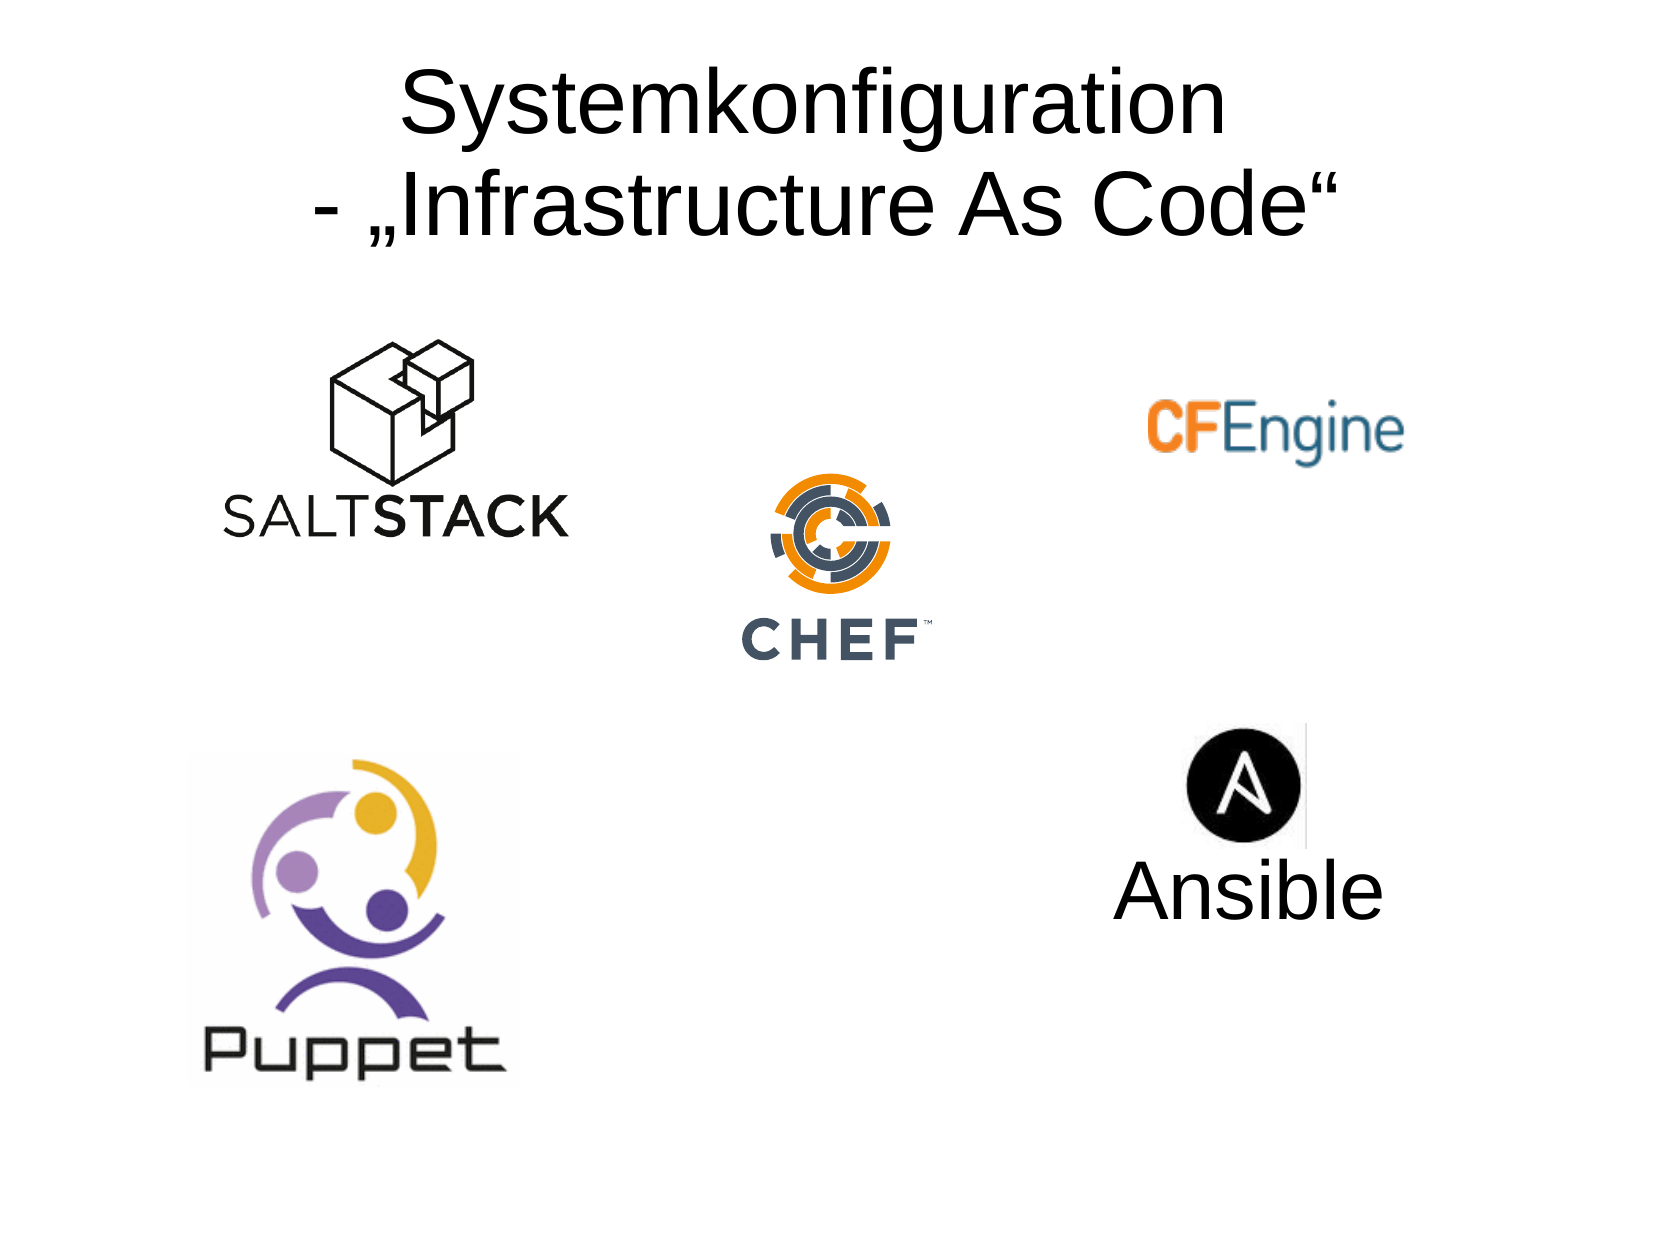

# Systemkonfiguration - „Infrastructure As Code“
Ansible